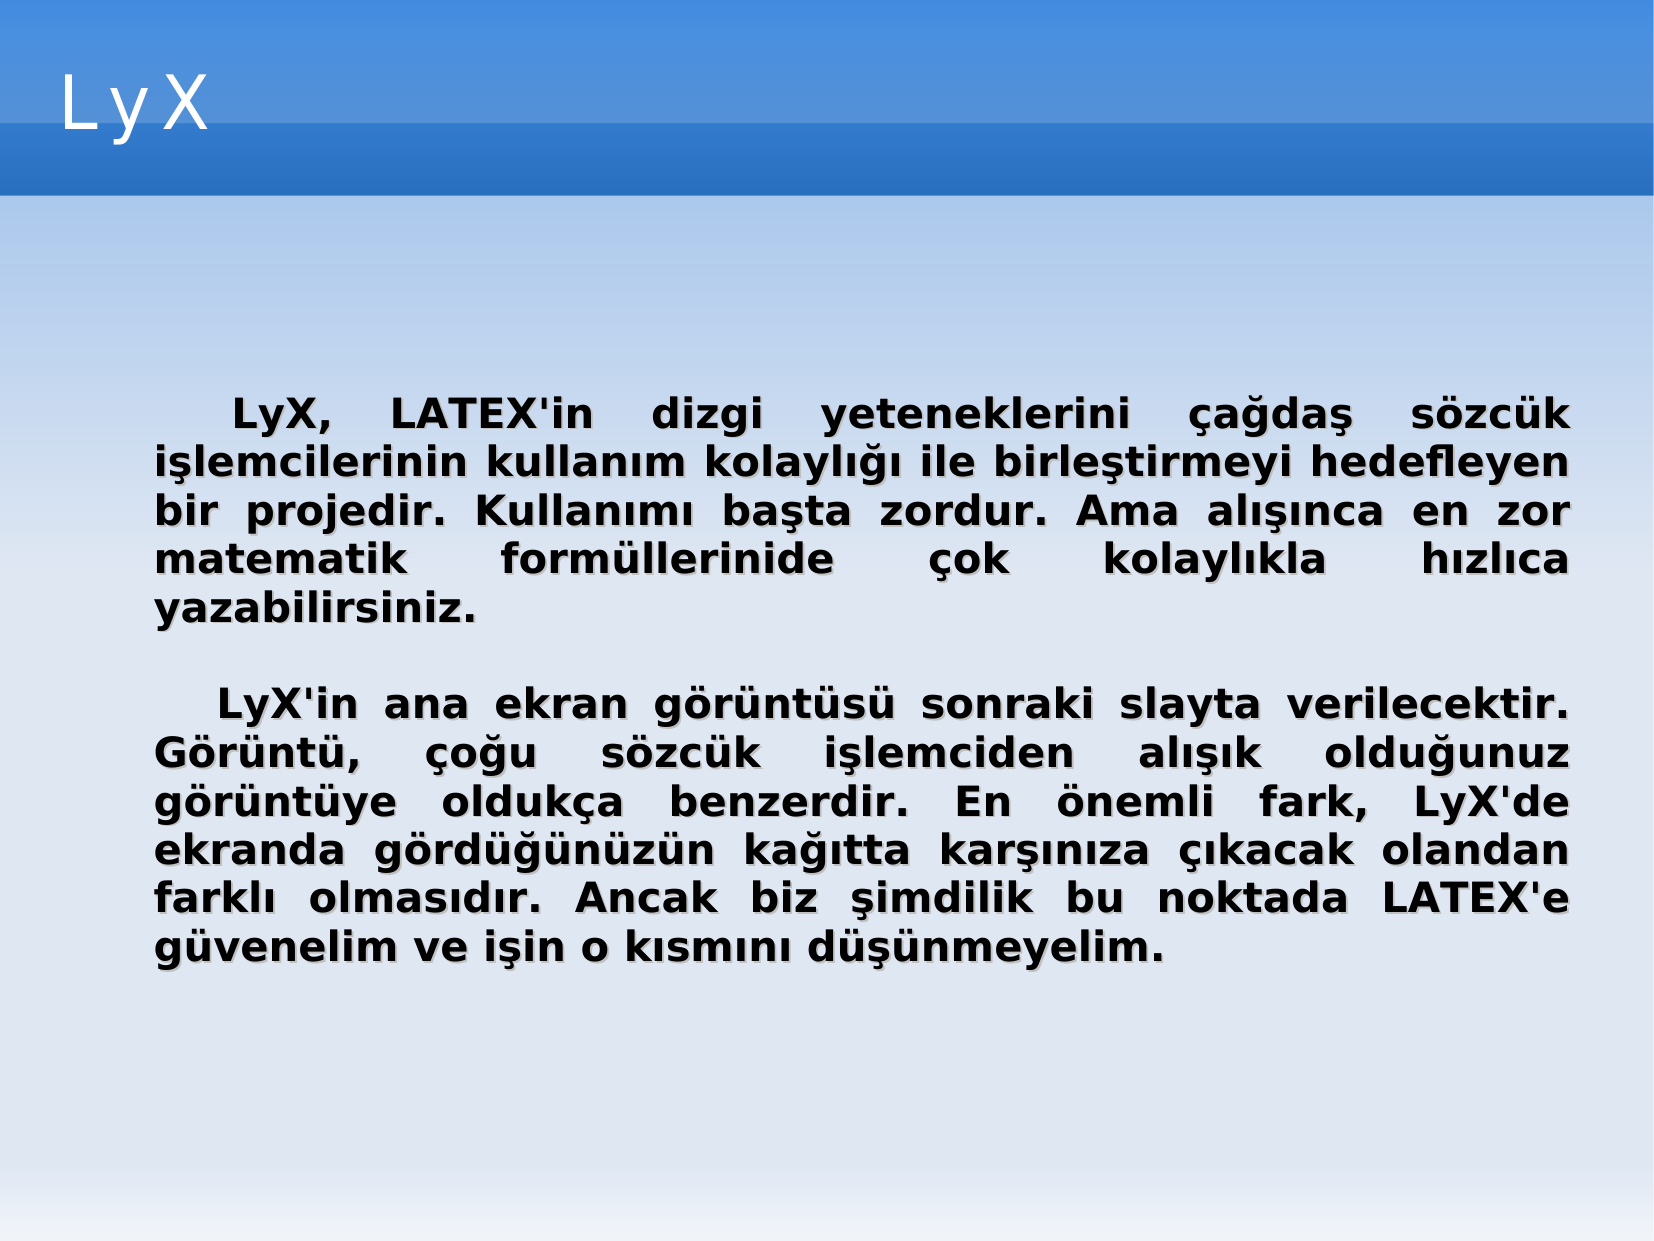

# LyX
 LyX, LATEX'in dizgi yeteneklerini çağdaş sözcük işlemcilerinin kullanım kolaylığı ile birleştirmeyi hedefleyen bir projedir. Kullanımı başta zordur. Ama alışınca en zor matematik formüllerinide çok kolaylıkla hızlıca yazabilirsiniz.
 LyX'in ana ekran görüntüsü sonraki slayta verilecektir. Görüntü, çoğu sözcük işlemciden alışık olduğunuz görüntüye oldukça benzerdir. En önemli fark, LyX'de ekranda gördüğünüzün kağıtta karşınıza çıkacak olandan farklı olmasıdır. Ancak biz şimdilik bu noktada LATEX'e güvenelim ve işin o kısmını düşünmeyelim.